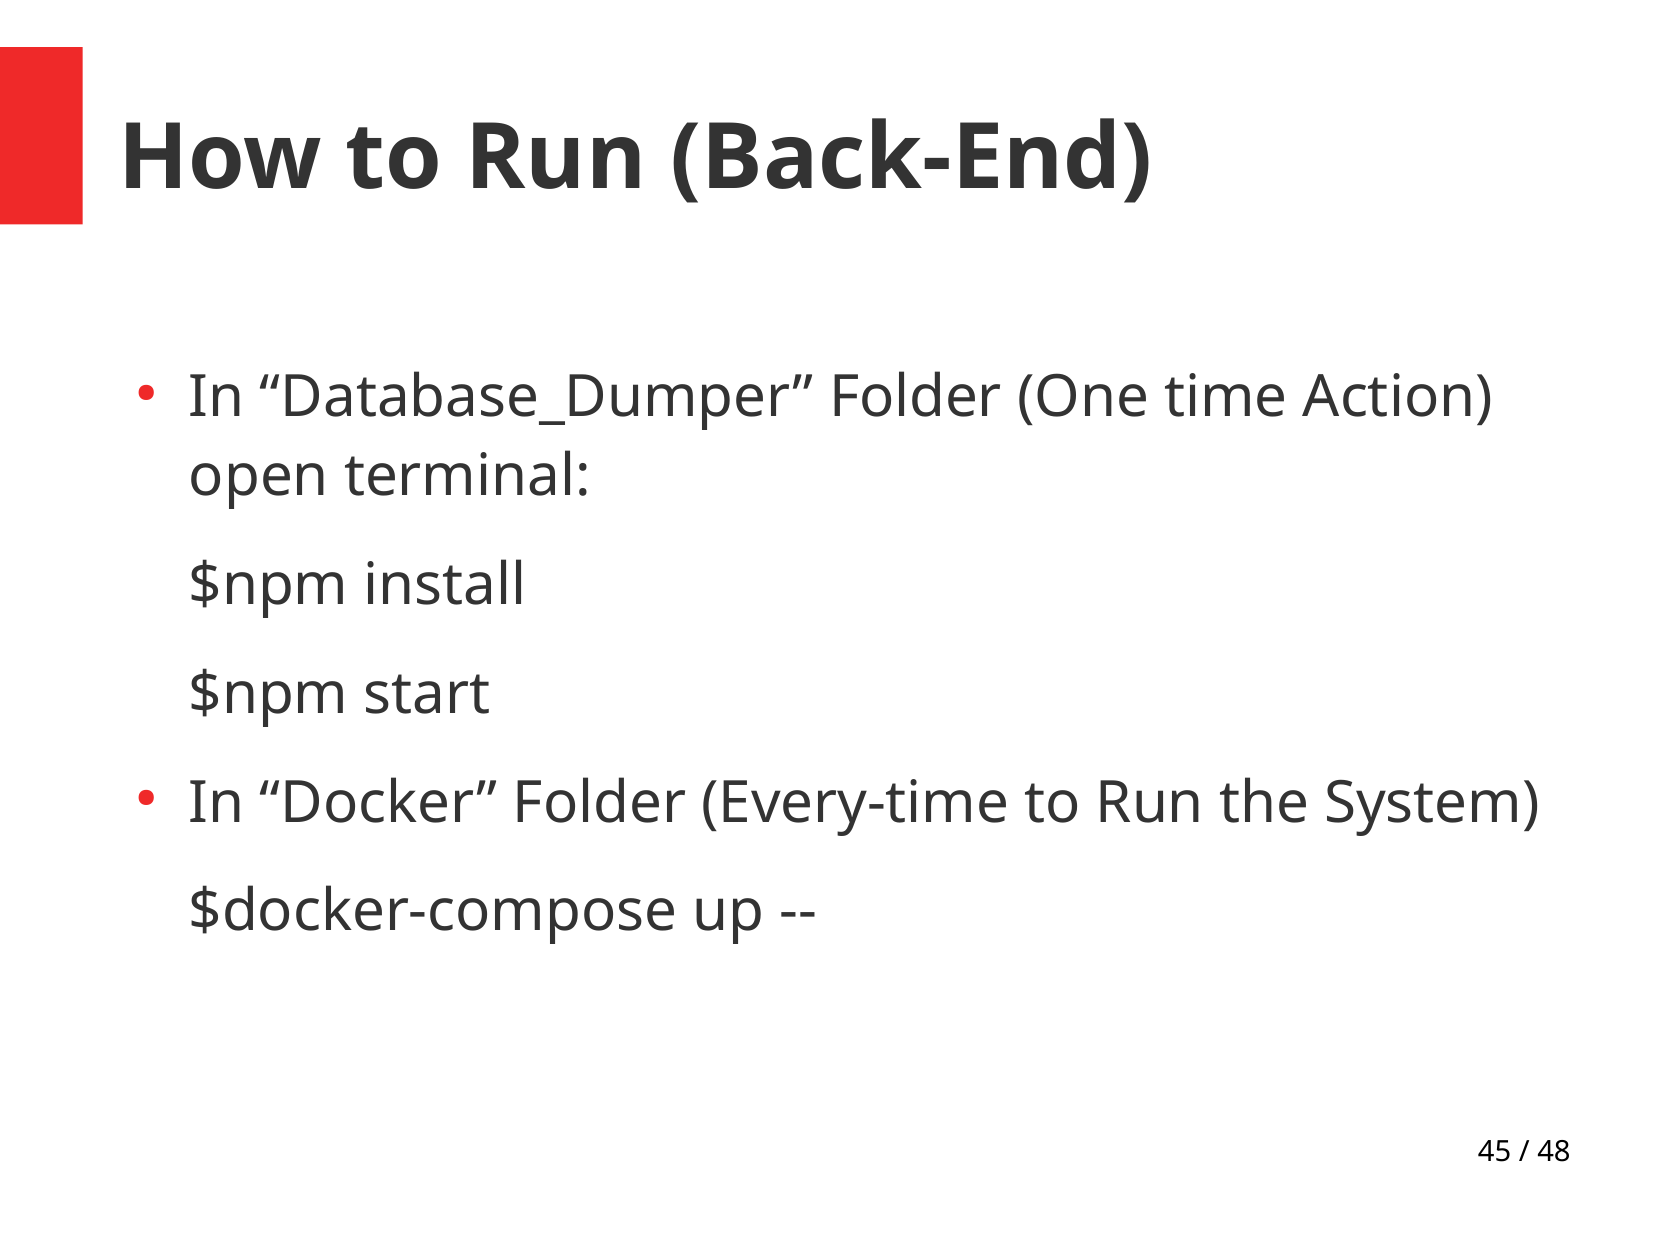

# How to Run (Back-End)
In “Database_Dumper” Folder (One time Action) open terminal:
$npm install
$npm start
In “Docker” Folder (Every-time to Run the System)
$docker-compose up --
45